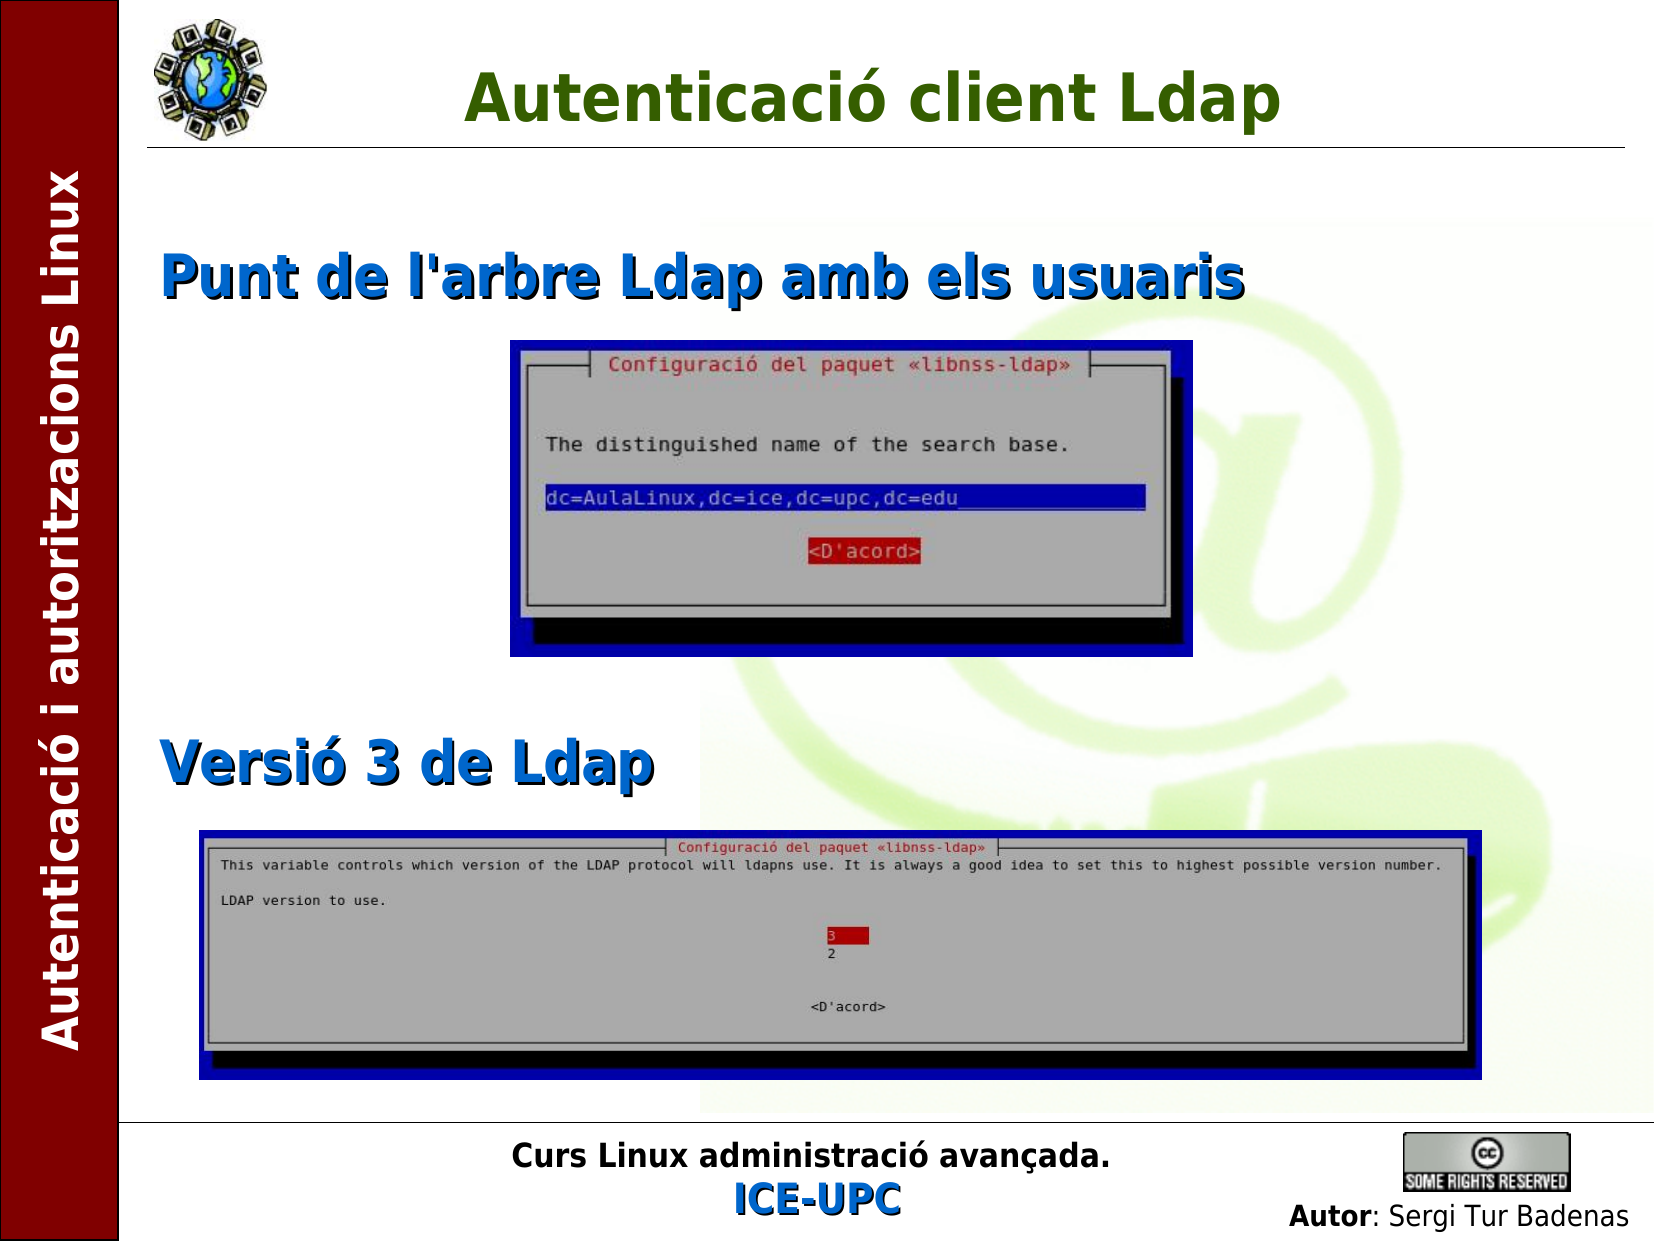

# Autenticació client Ldap
Punt de l'arbre Ldap amb els usuaris
Versió 3 de Ldap